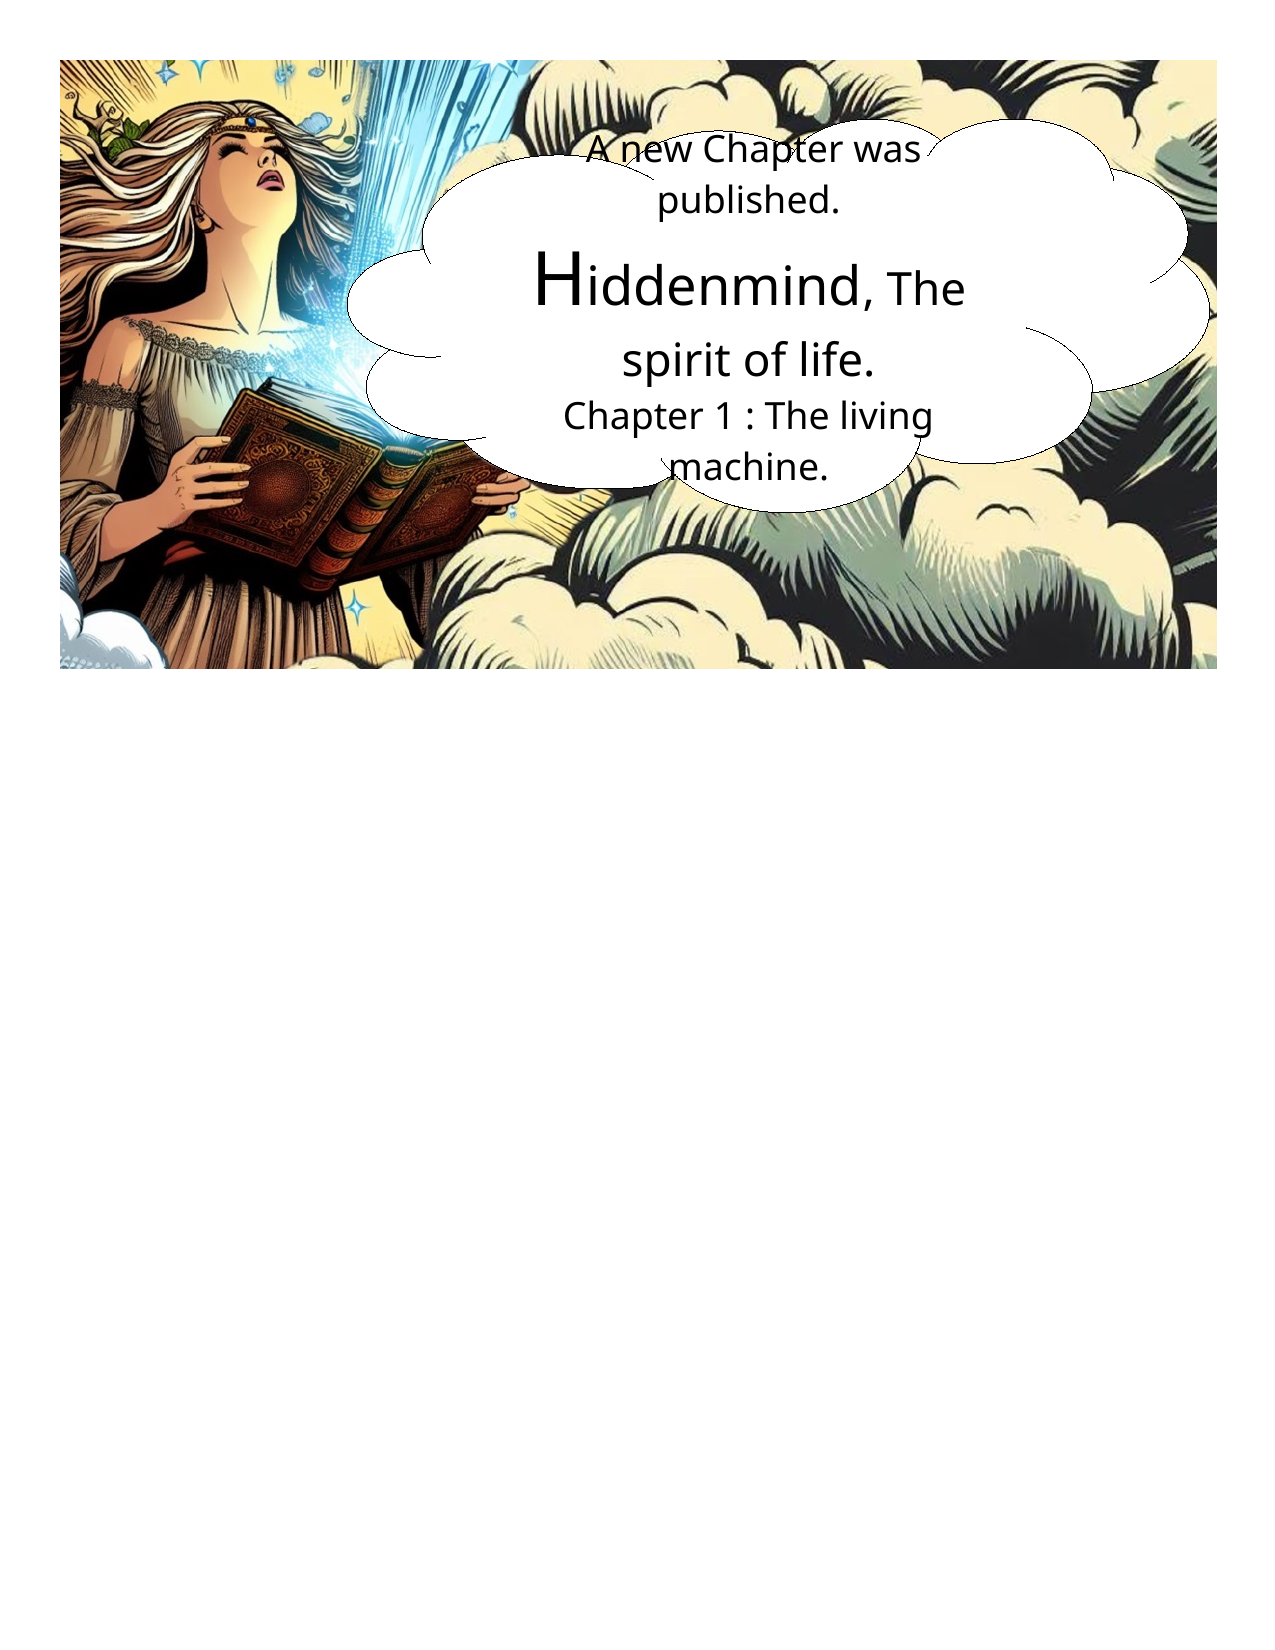

A new Chapter was published.
Hiddenmind, The spirit of life.
Chapter 1 : The living machine.